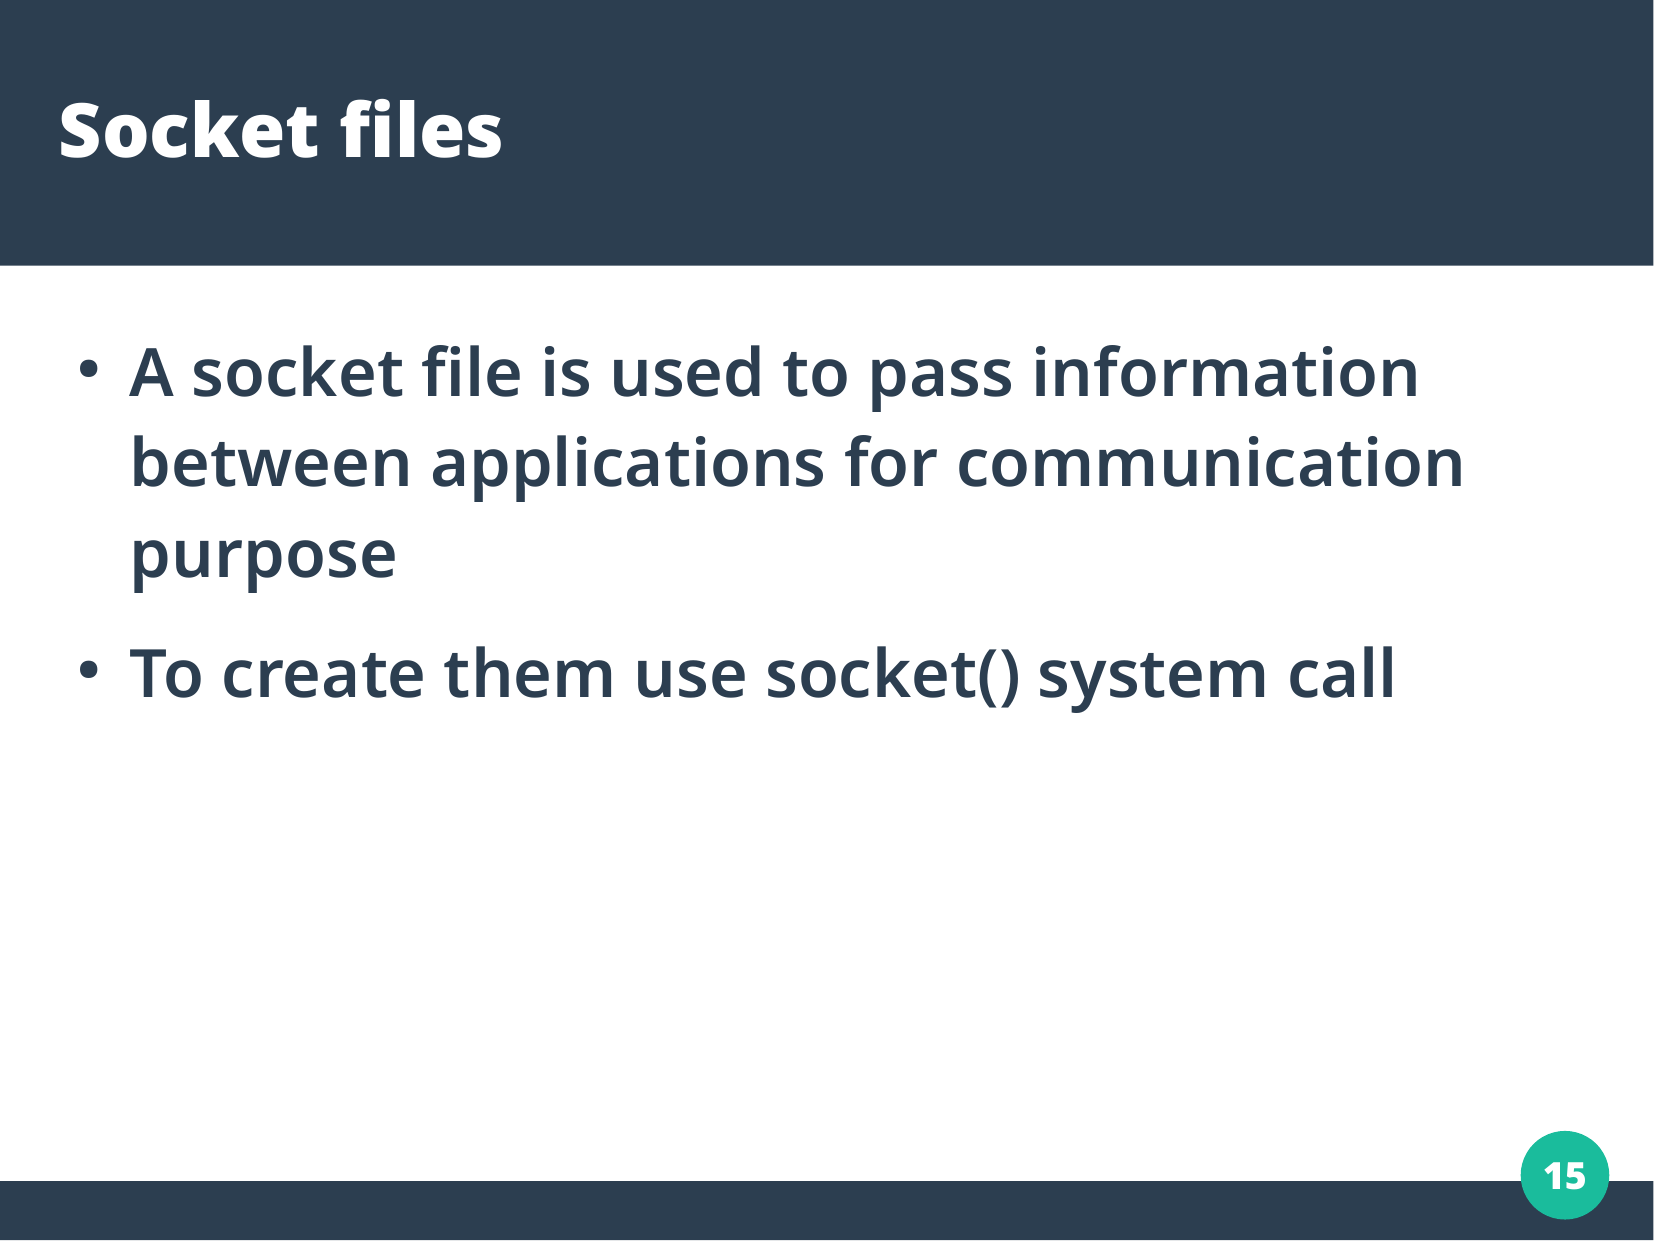

# Socket files
A socket file is used to pass information between applications for communication purpose
To create them use socket() system call
15